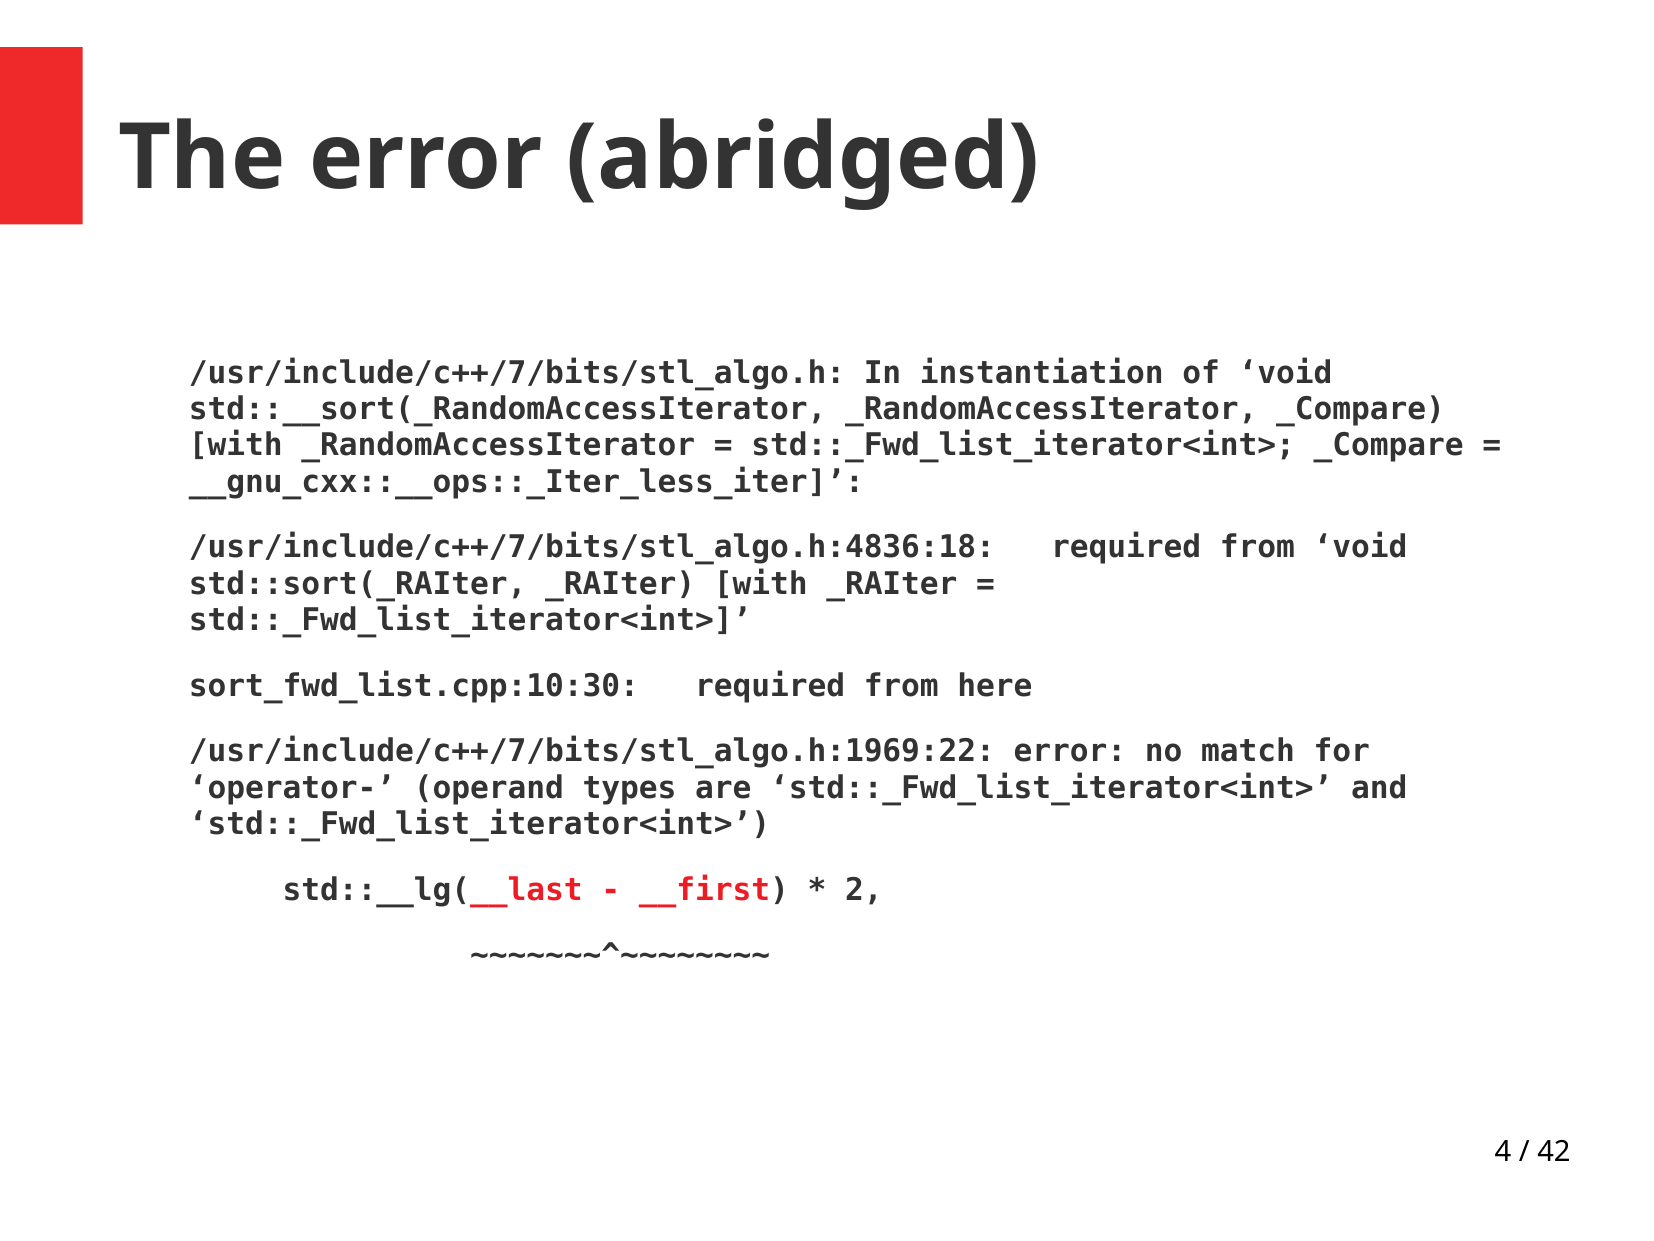

# The error (abridged)
/usr/include/c++/7/bits/stl_algo.h: In instantiation of ‘void std::__sort(_RandomAccessIterator, _RandomAccessIterator, _Compare) [with _RandomAccessIterator = std::_Fwd_list_iterator<int>; _Compare = __gnu_cxx::__ops::_Iter_less_iter]’:
/usr/include/c++/7/bits/stl_algo.h:4836:18: required from ‘void std::sort(_RAIter, _RAIter) [with _RAIter = std::_Fwd_list_iterator<int>]’
sort_fwd_list.cpp:10:30: required from here
/usr/include/c++/7/bits/stl_algo.h:1969:22: error: no match for ‘operator-’ (operand types are ‘std::_Fwd_list_iterator<int>’ and ‘std::_Fwd_list_iterator<int>’)
 std::__lg(__last - __first) * 2,
 ~~~~~~~^~~~~~~~~
4